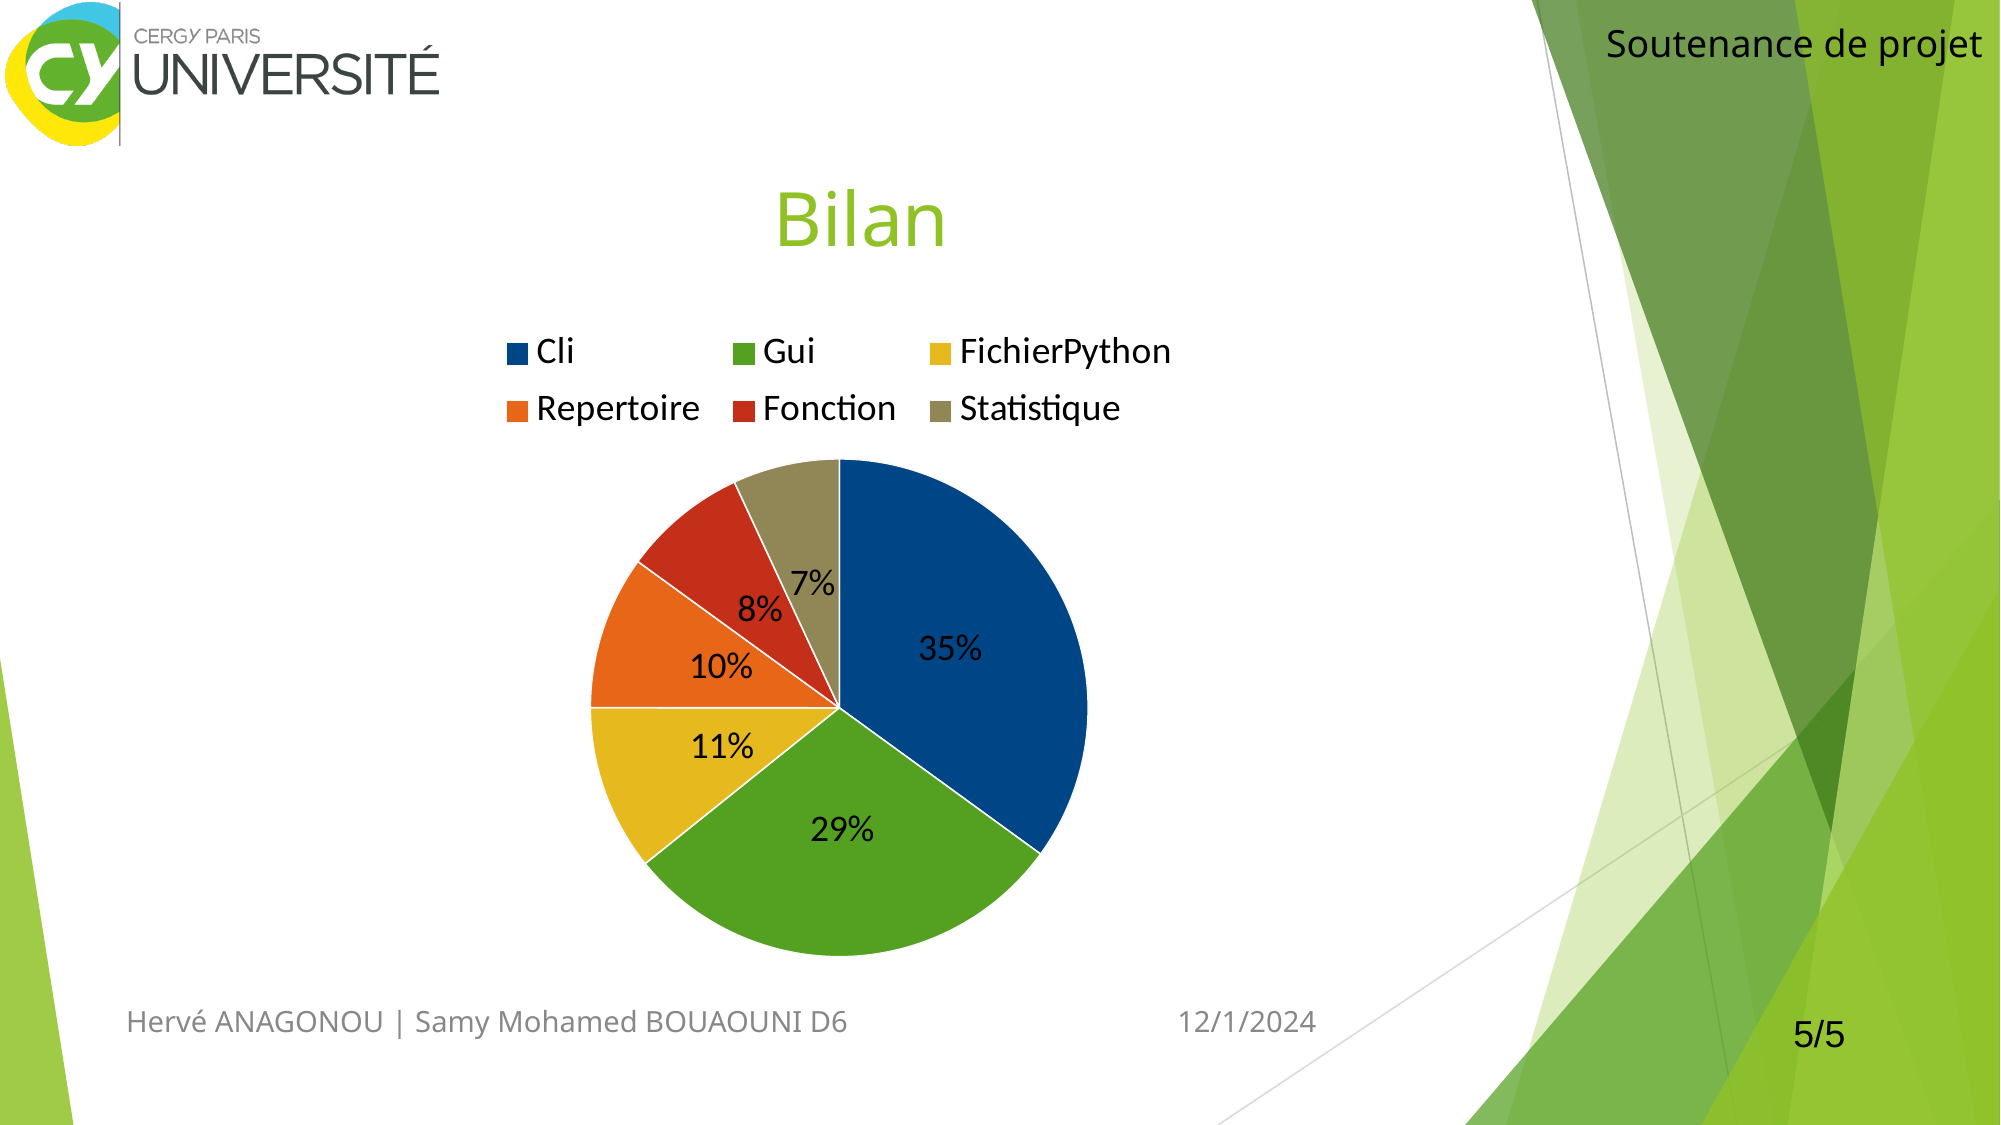

Soutenance de projet
# Bilan
### Chart
| Category | Région 1 |
|---|---|
| Cli | 91.0 |
| Gui | 76.0 |
| FichierPython | 28.0 |
| Repertoire | 26.0 |
| Fonction | 21.0 |
| Statistique | 18.0 |Hervé ANAGONOU | Samy Mohamed BOUAOUNI D6
12/1/2024
5/5